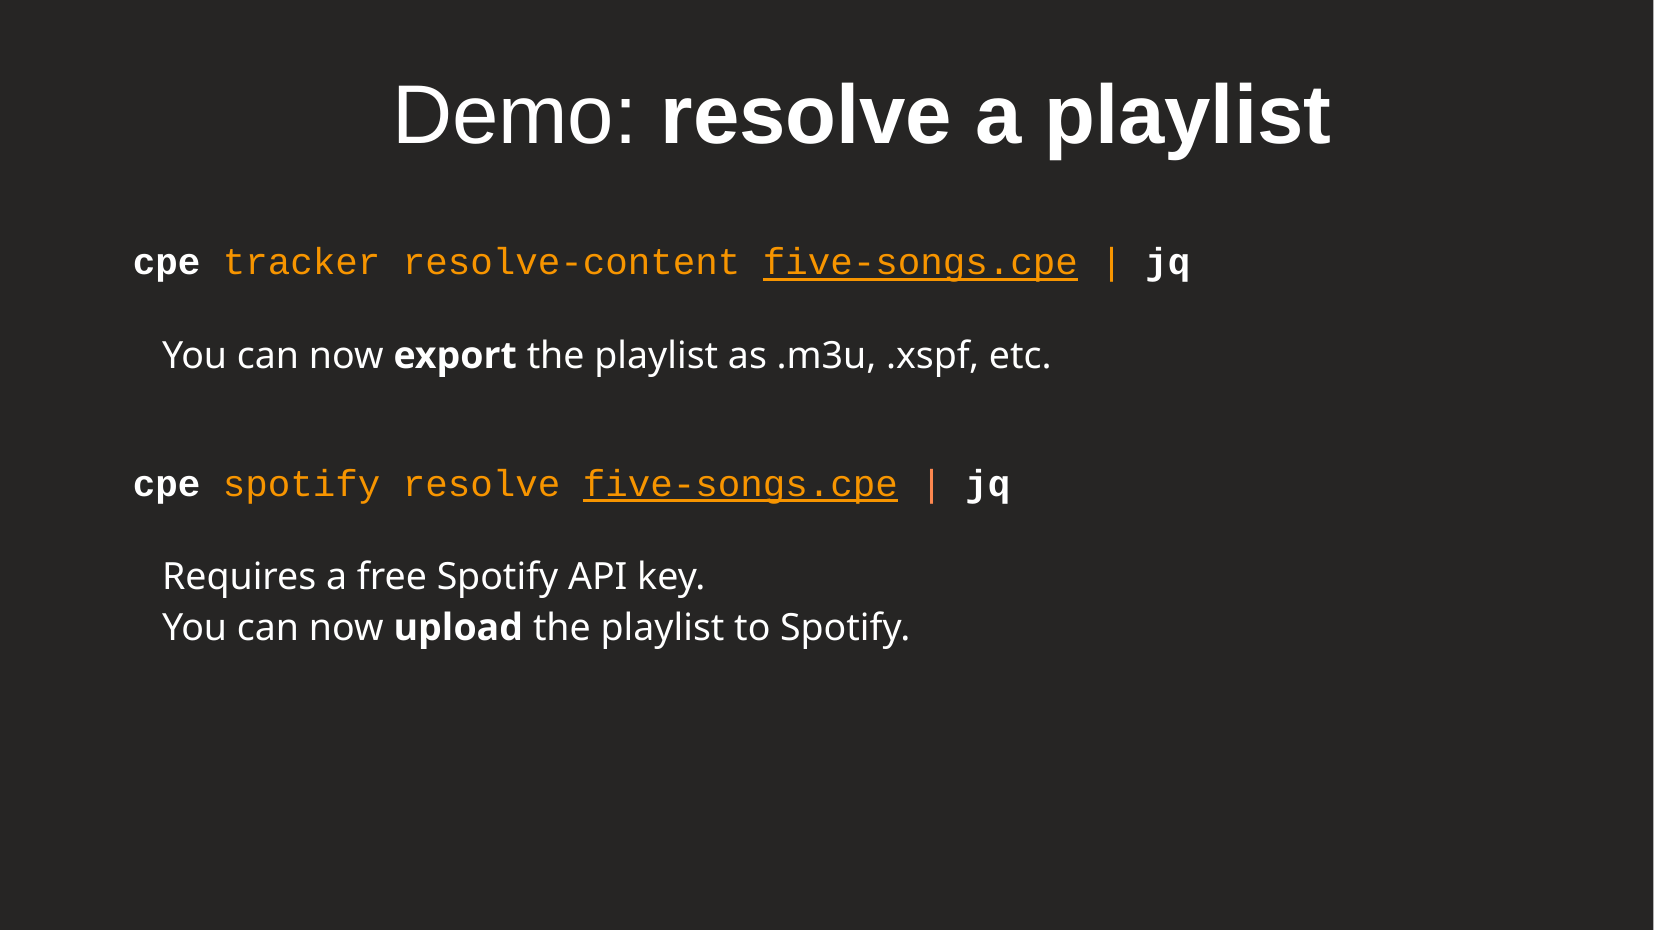

# Demo: resolve a playlist
cpe tracker resolve-content five-songs.cpe | jq
 You can now export the playlist as .m3u, .xspf, etc.
cpe spotify resolve five-songs.cpe | jq
 Requires a free Spotify API key.
 You can now upload the playlist to Spotify.